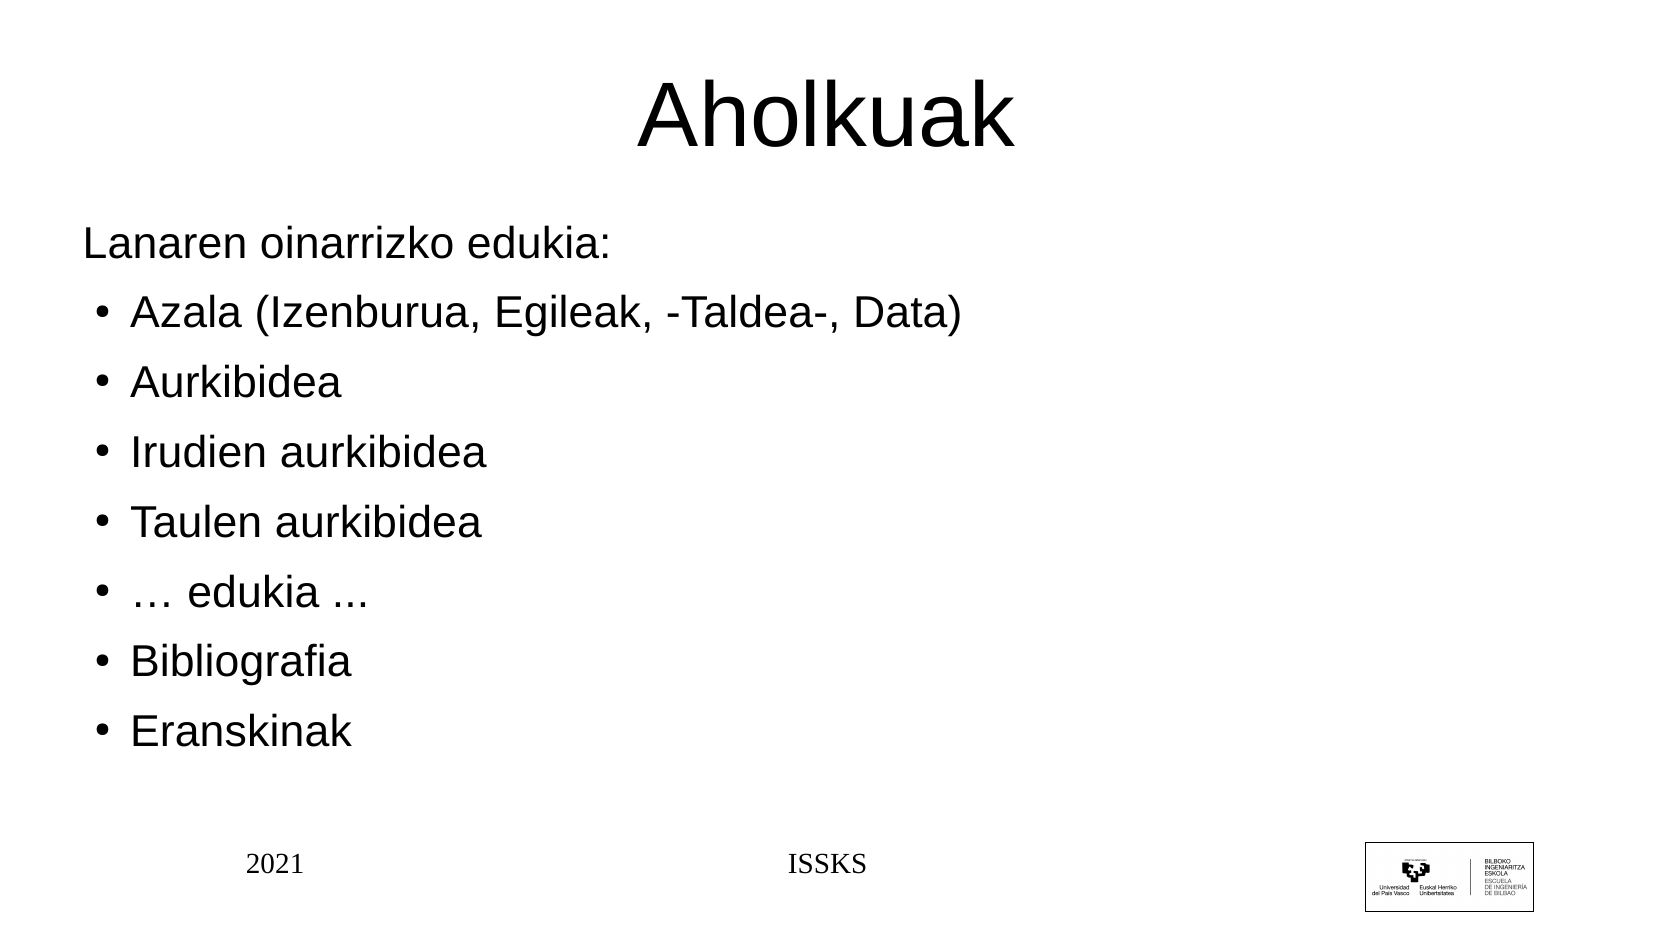

# Aholkuak
Lanaren oinarrizko edukia:
Azala (Izenburua, Egileak, -Taldea-, Data)
Aurkibidea
Irudien aurkibidea
Taulen aurkibidea
… edukia ...
Bibliografia
Eranskinak